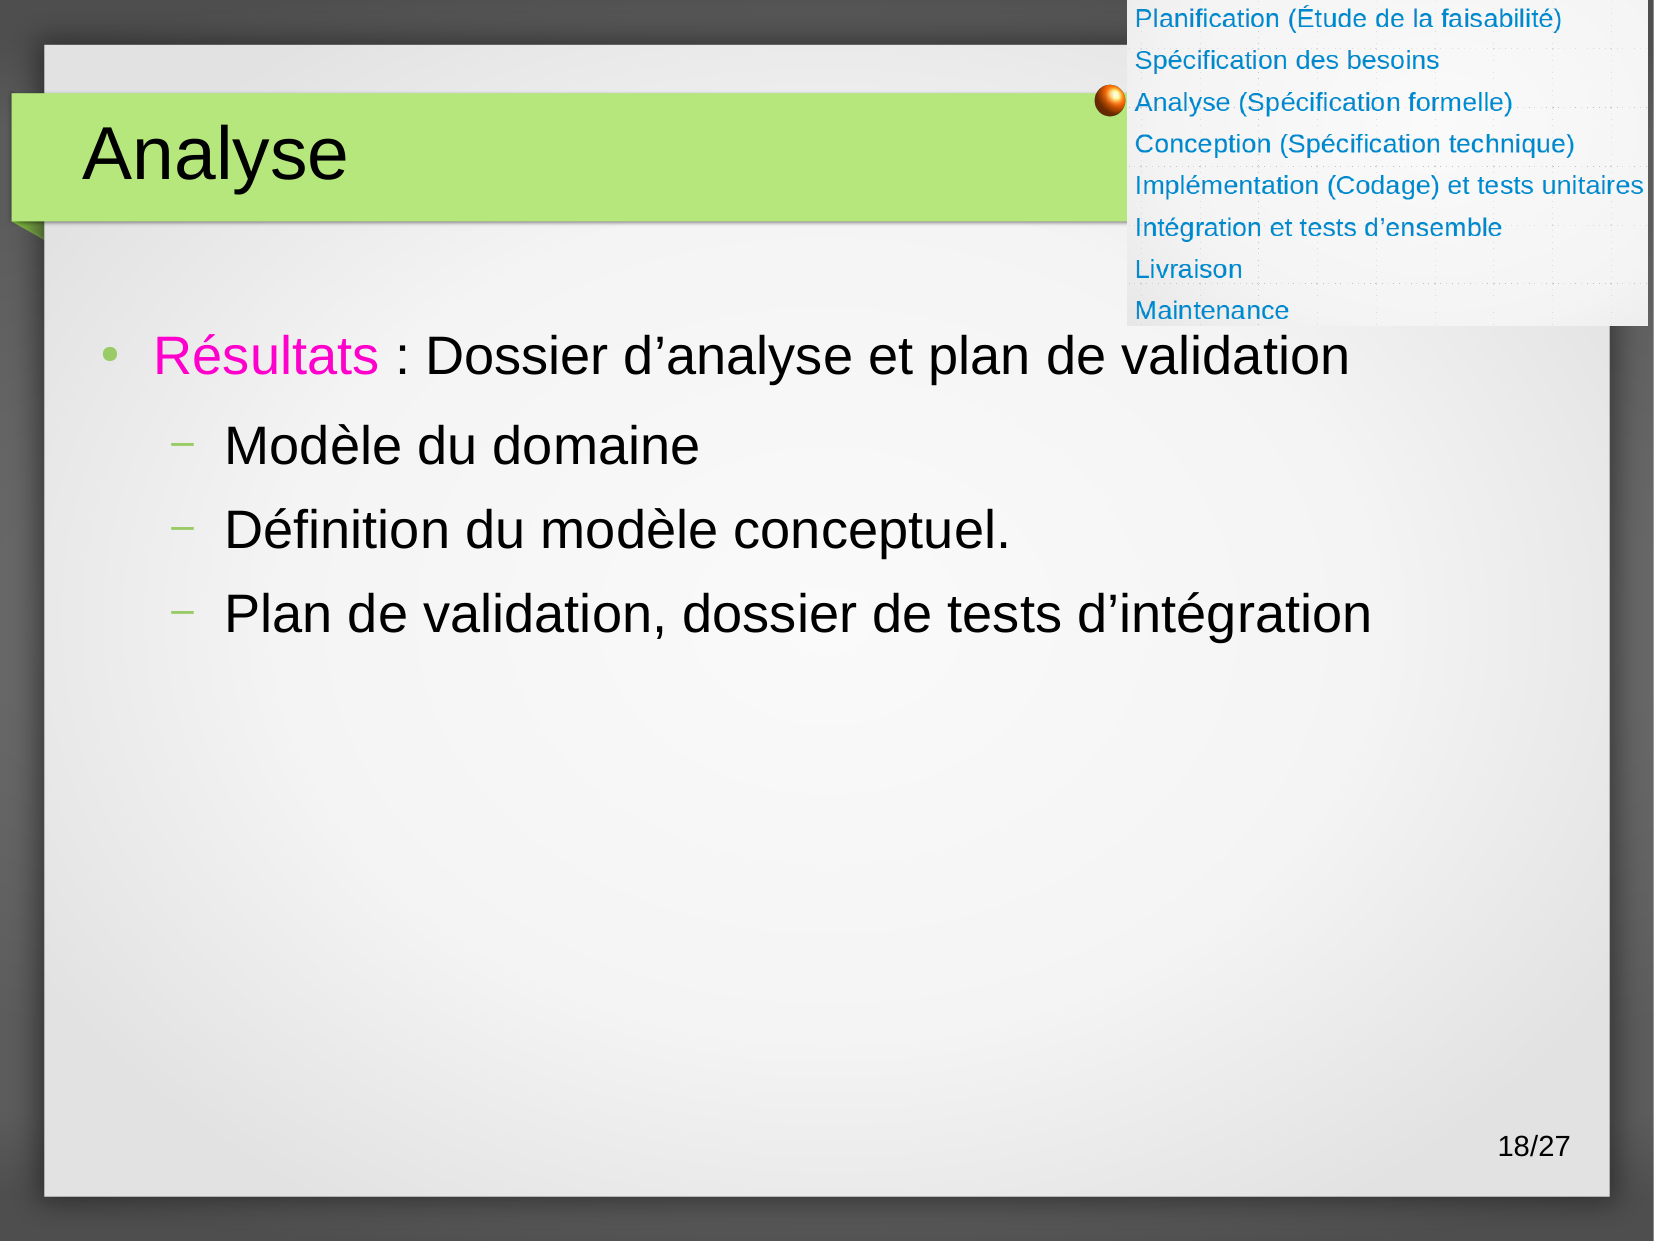

# Analyse
Résultats : Dossier d’analyse et plan de validation
Modèle du domaine
Définition du modèle conceptuel.
Plan de validation, dossier de tests d’intégration
18